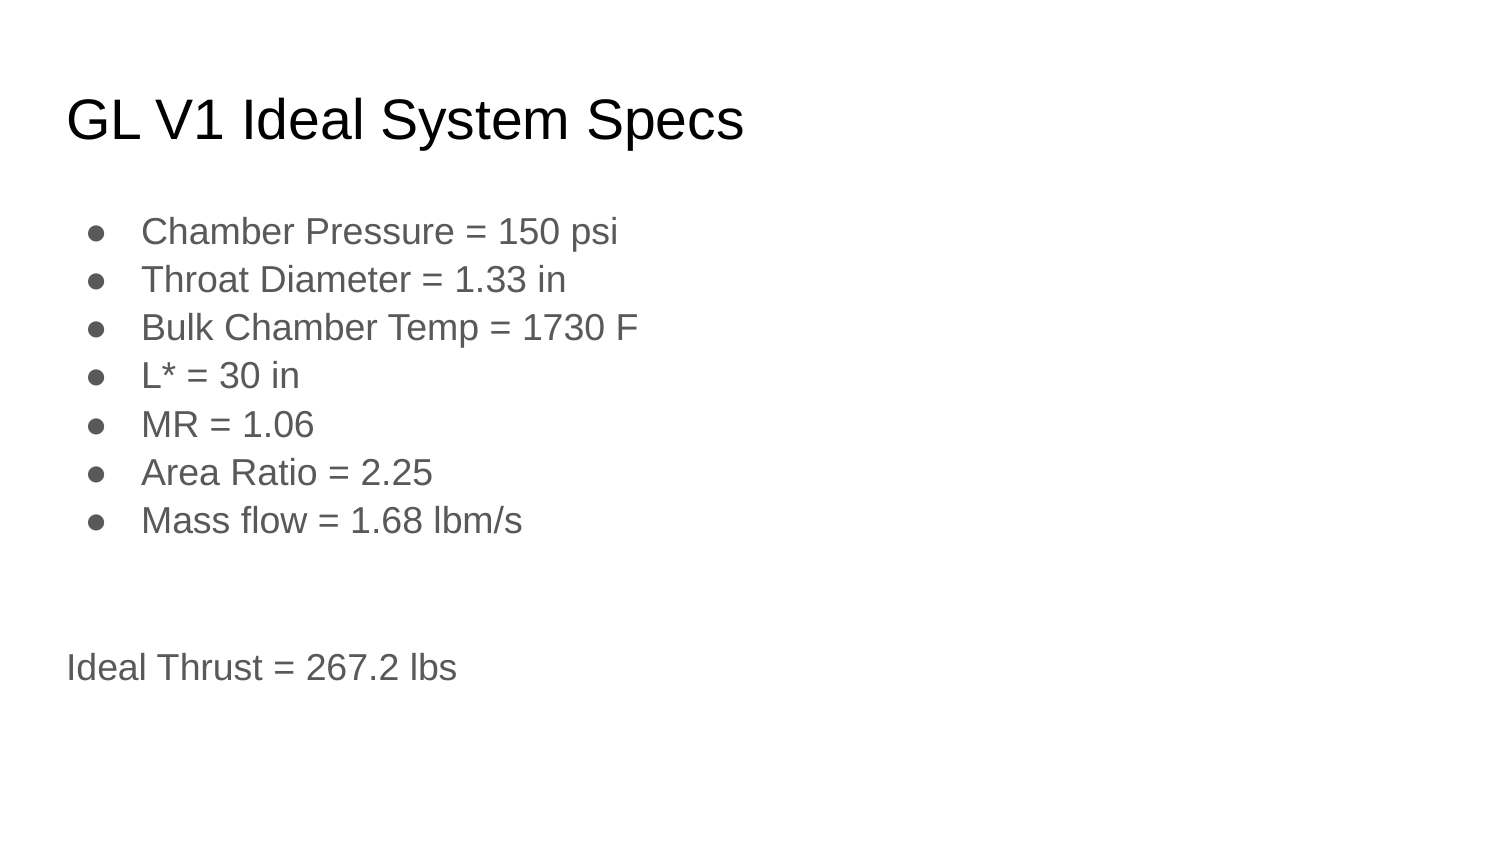

# GL V1 Ideal System Specs
Chamber Pressure = 150 psi
Throat Diameter = 1.33 in
Bulk Chamber Temp = 1730 F
L* = 30 in
MR = 1.06
Area Ratio = 2.25
Mass flow = 1.68 lbm/s
Ideal Thrust = 267.2 lbs